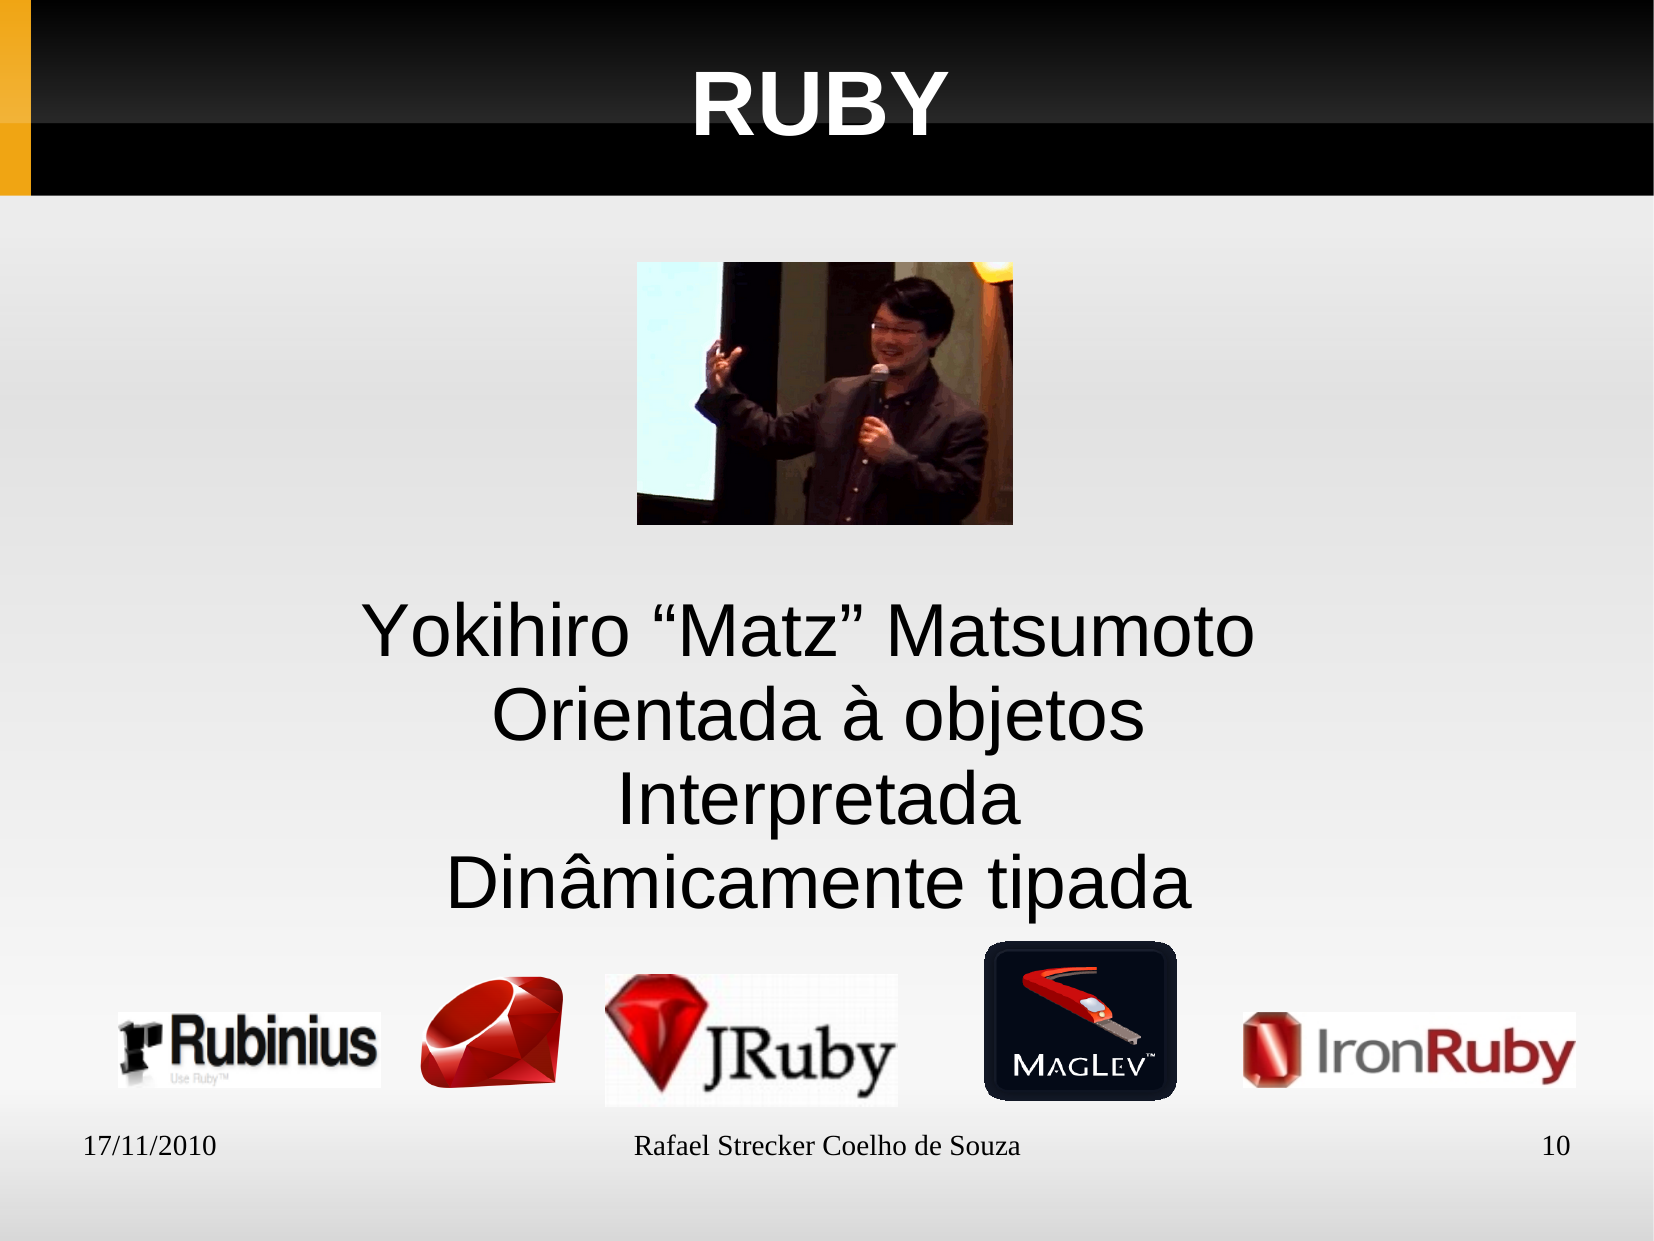

# RUBY
Yokihiro “Matz” Matsumoto
Orientada à objetos
Interpretada
Dinâmicamente tipada
17/11/2010
Rafael Strecker Coelho de Souza
10